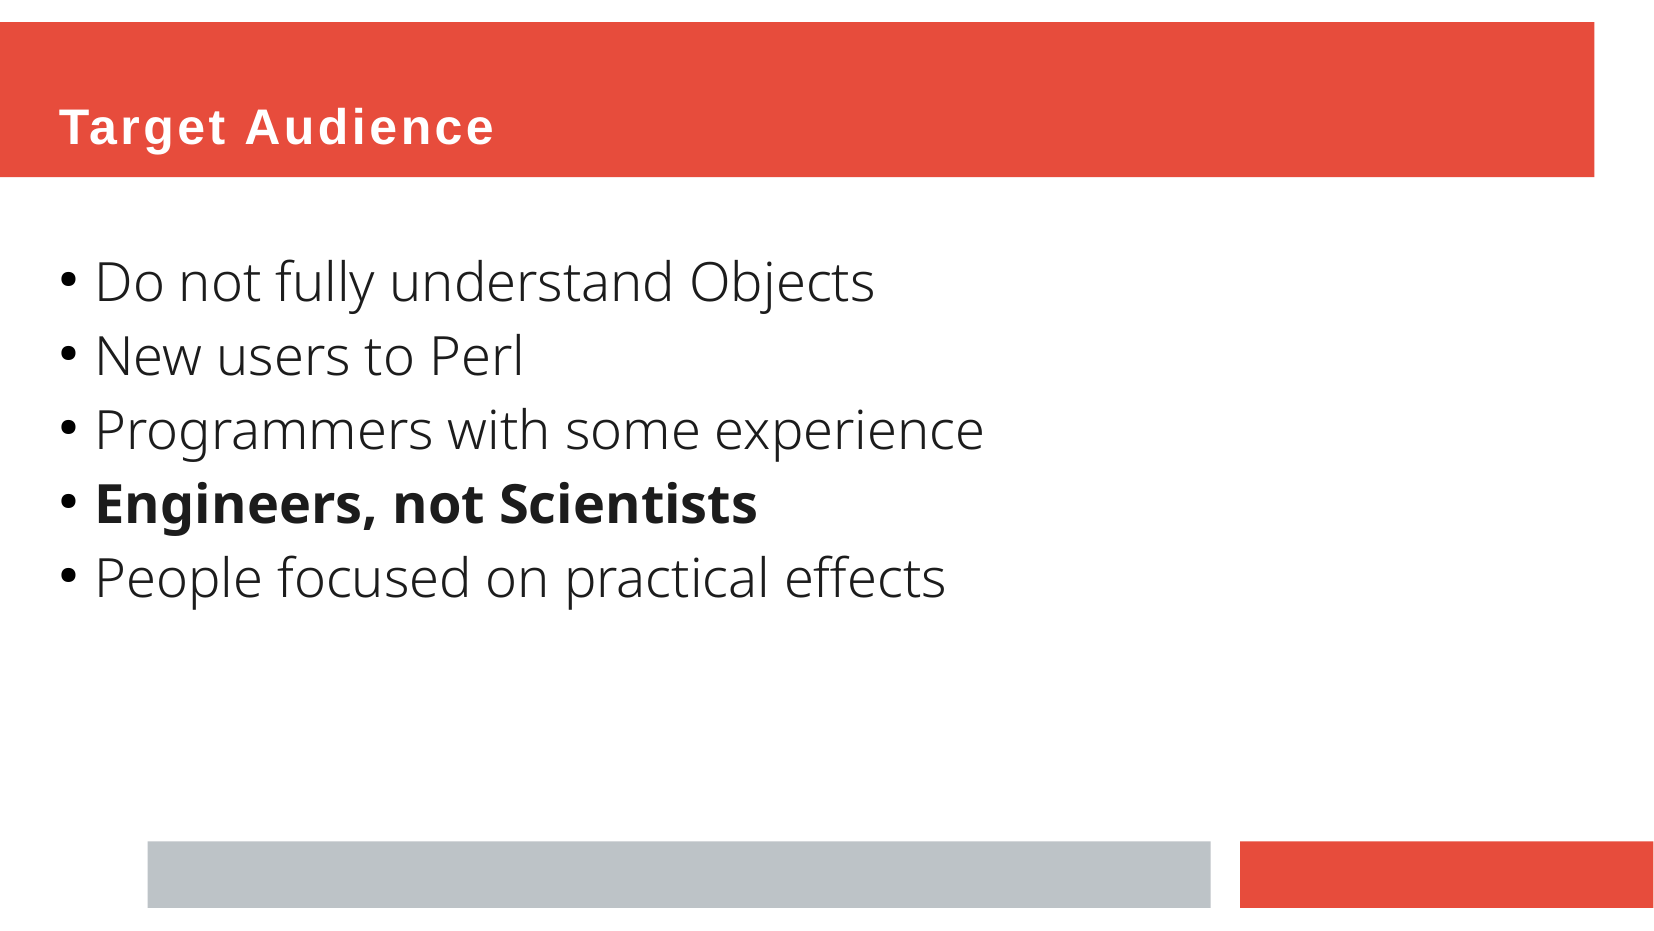

# Target Audience
Do not fully understand Objects
New users to Perl
Programmers with some experience
Engineers, not Scientists
People focused on practical effects